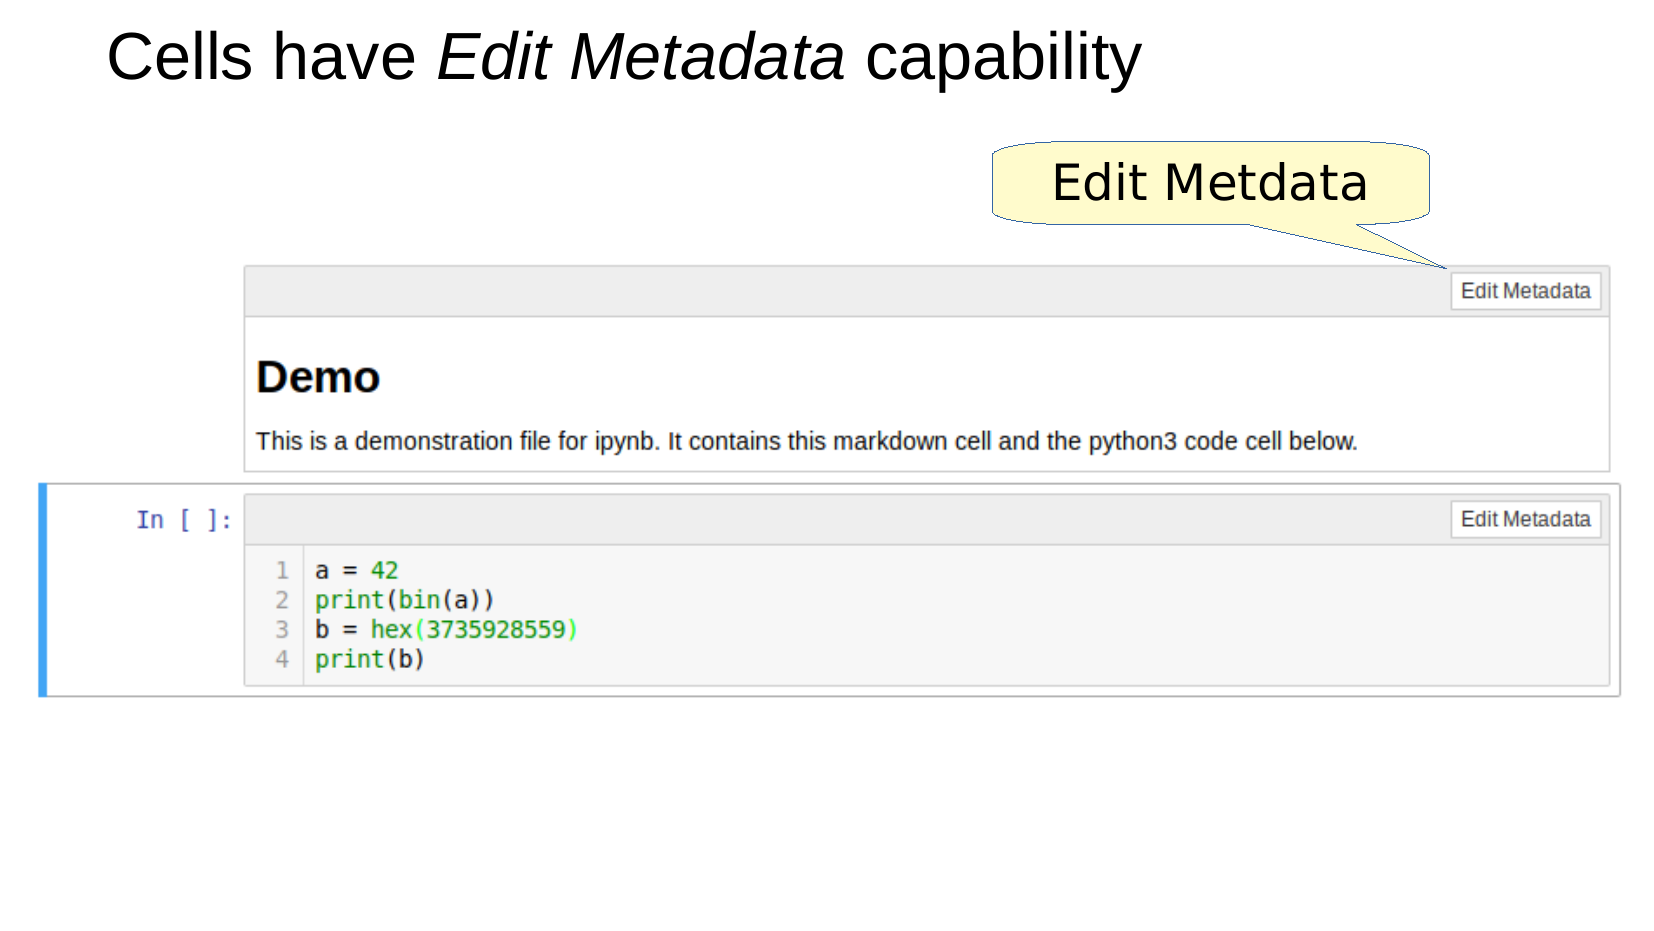

# Cells have Edit Metadata capability
Edit Metdata